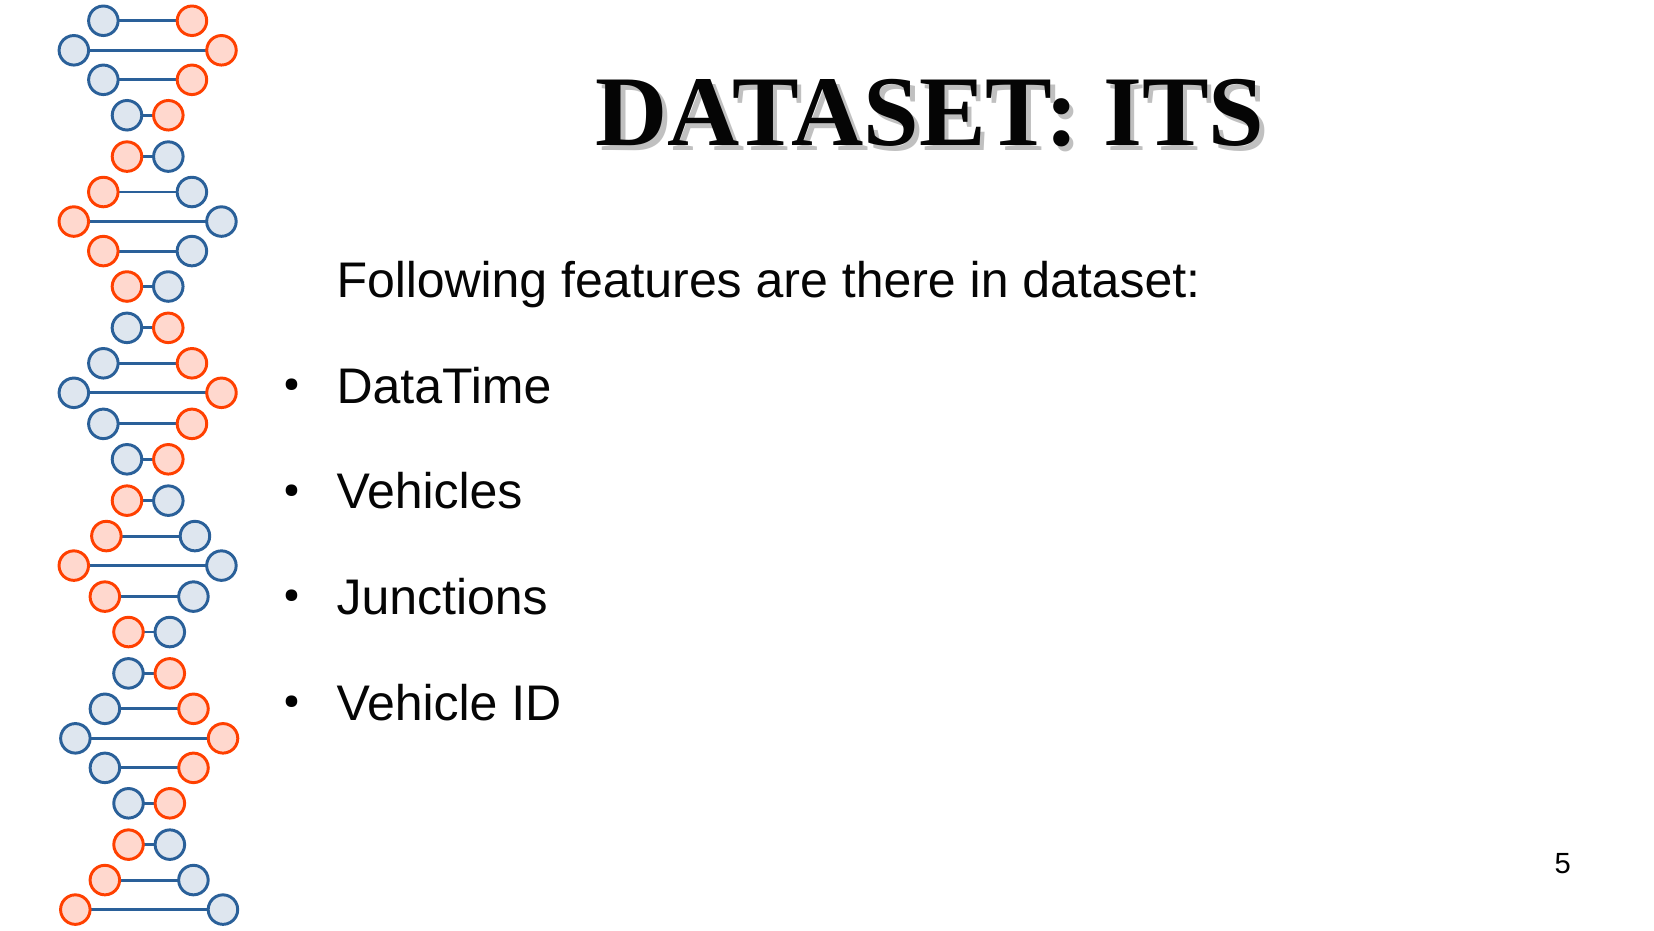

# DATASET: ITS
Following features are there in dataset:
DataTime
Vehicles
Junctions
Vehicle ID
5